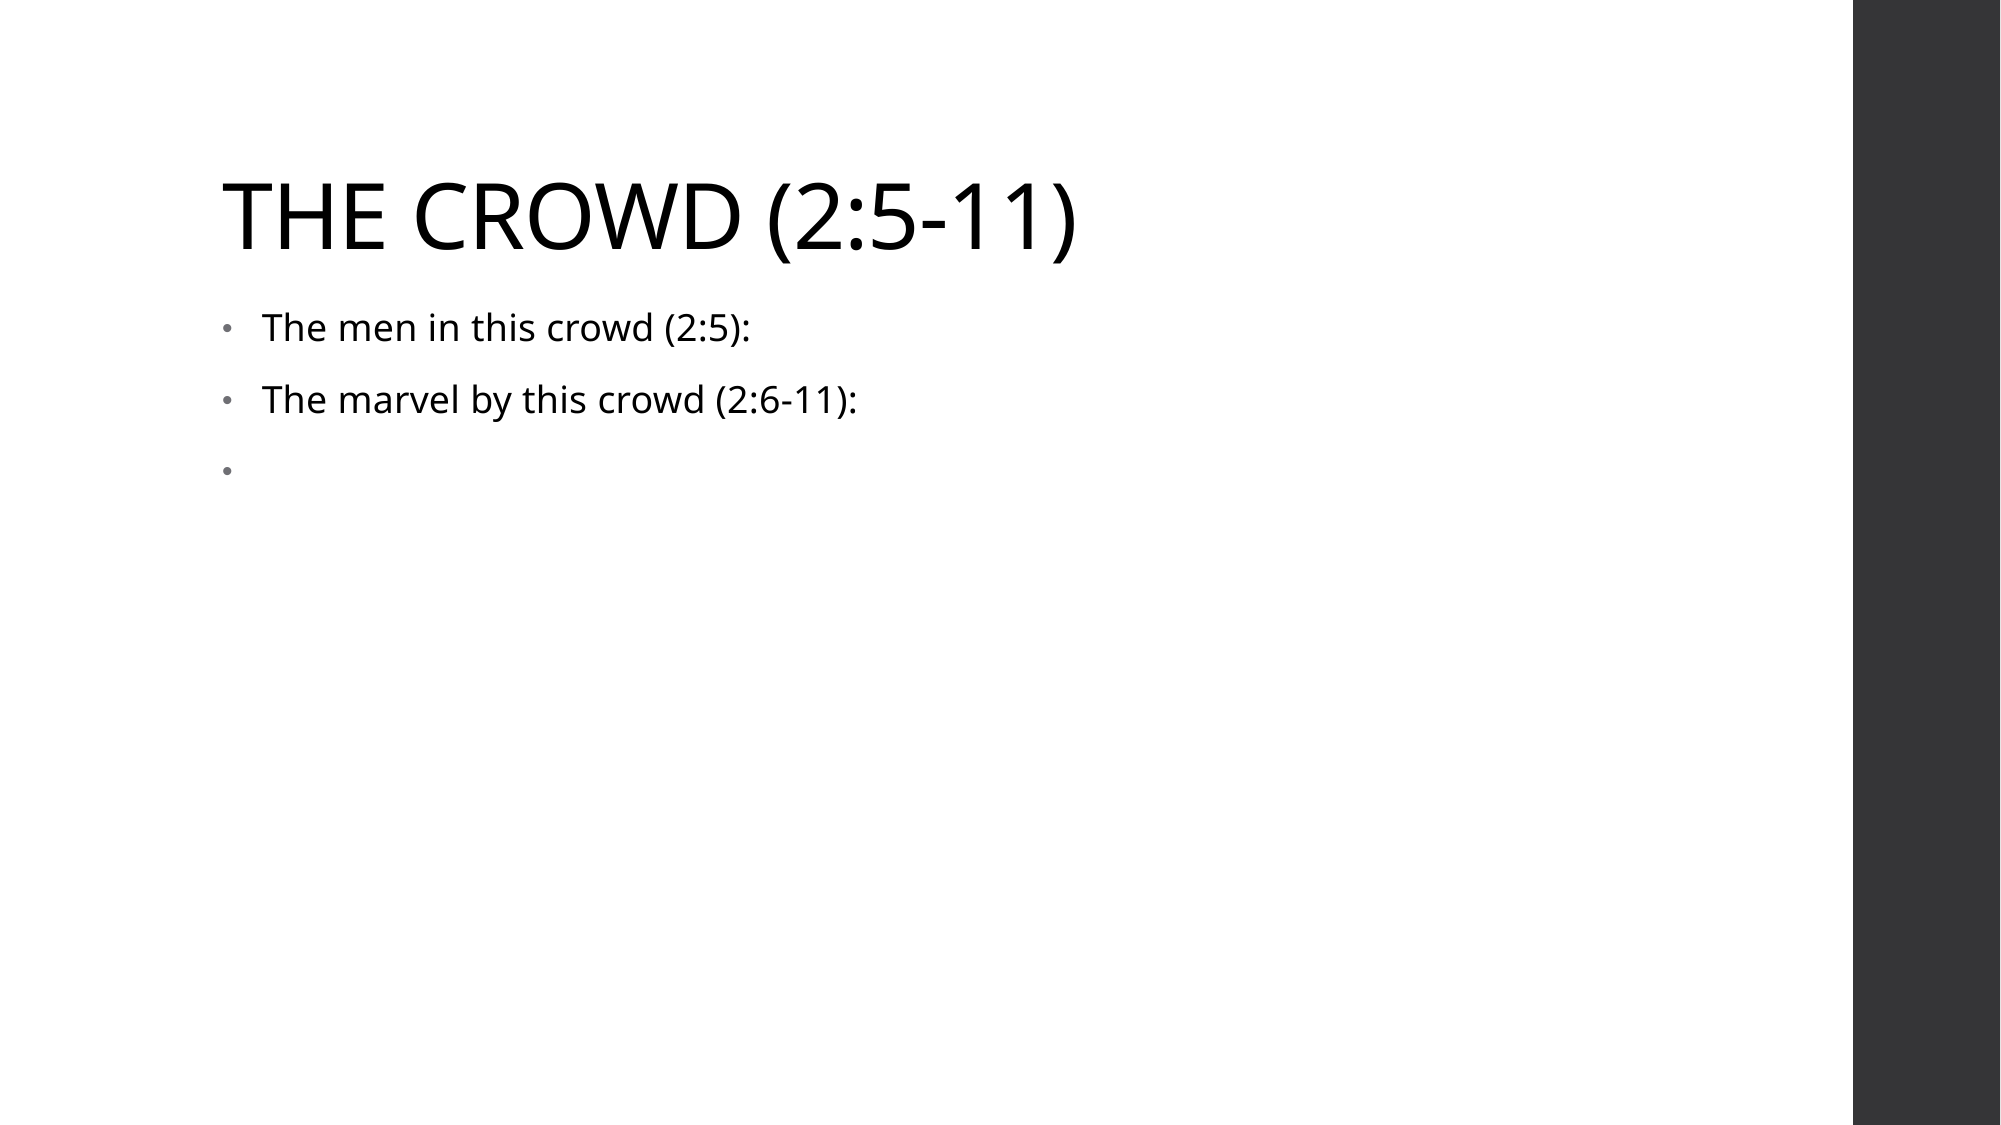

# THE CROWD (2:5-11)
 The men in this crowd (2:5):
 The marvel by this crowd (2:6-11):